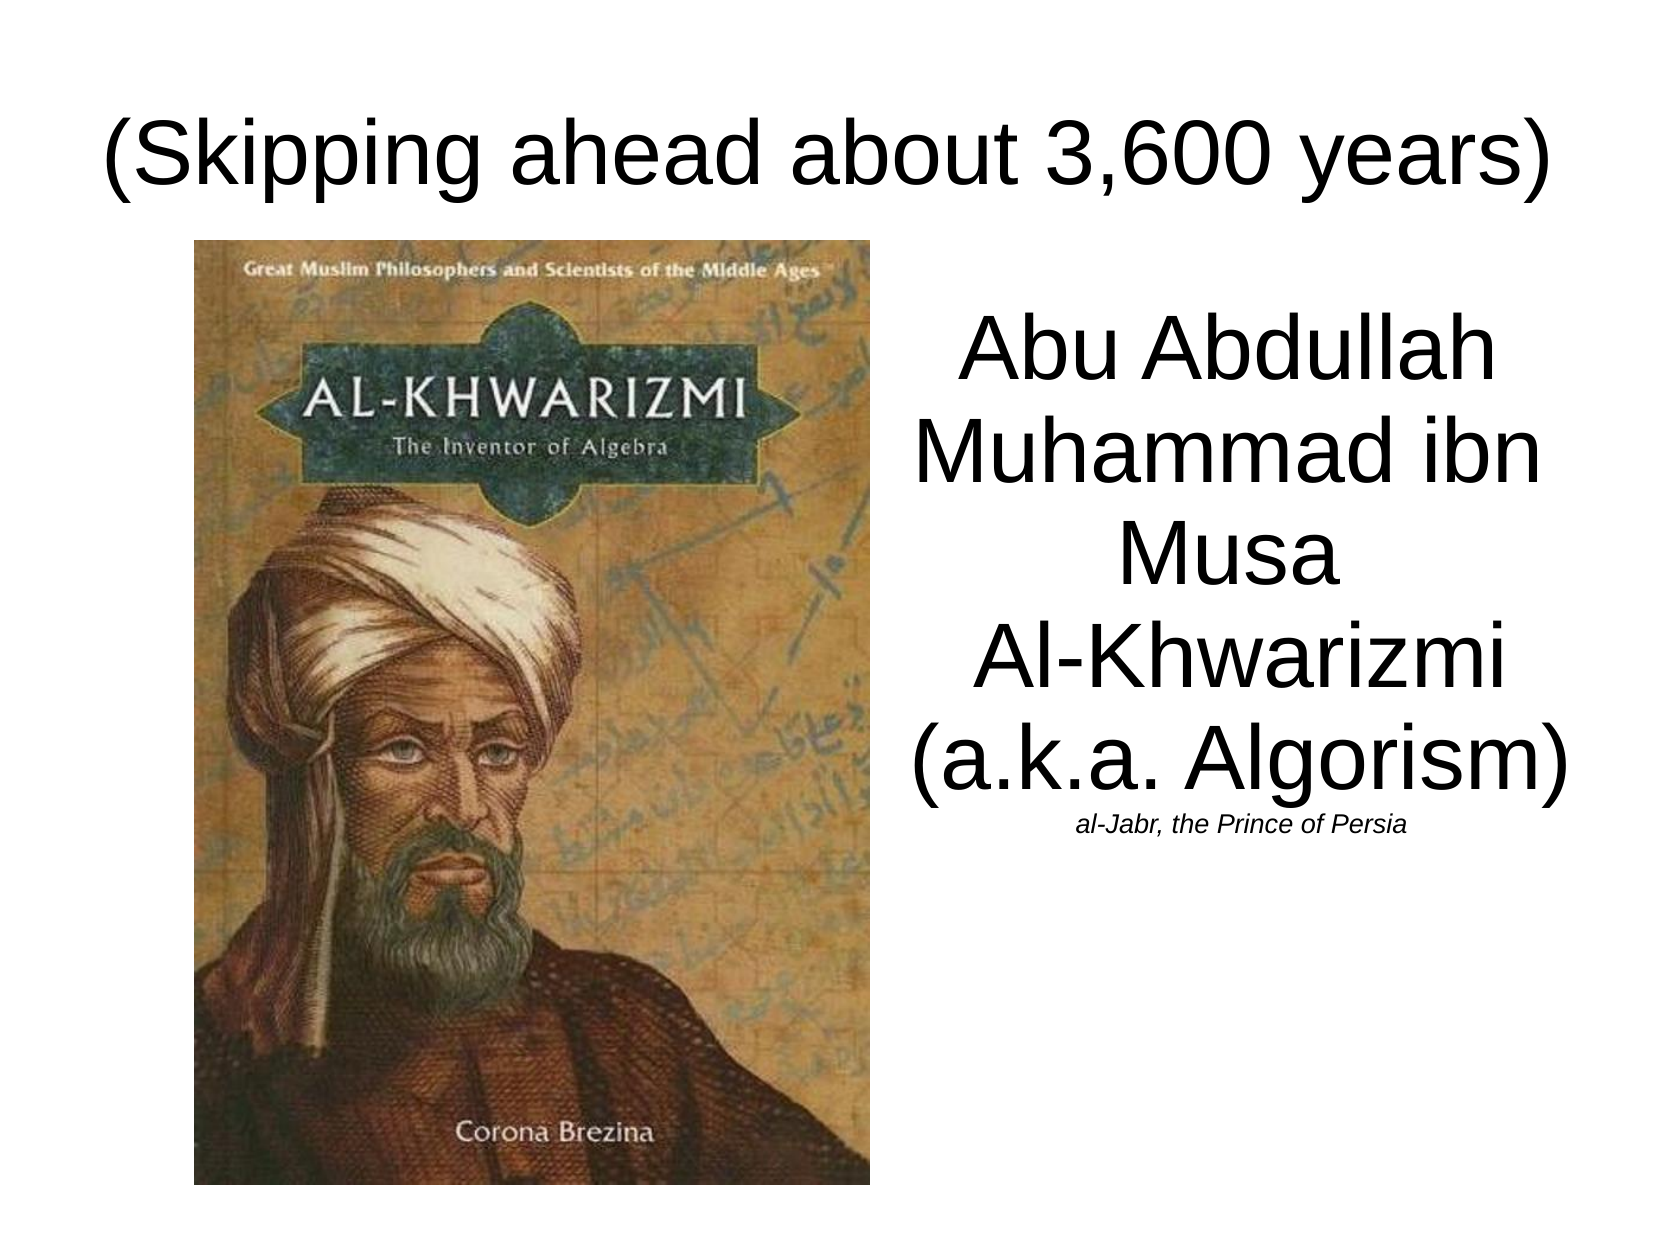

# (Skipping ahead about 3,600 years)
Abu Abdullah
Muhammad ibn
Musa
Al-Khwarizmi
(a.k.a. Algorism)
al-Jabr, the Prince of Persia